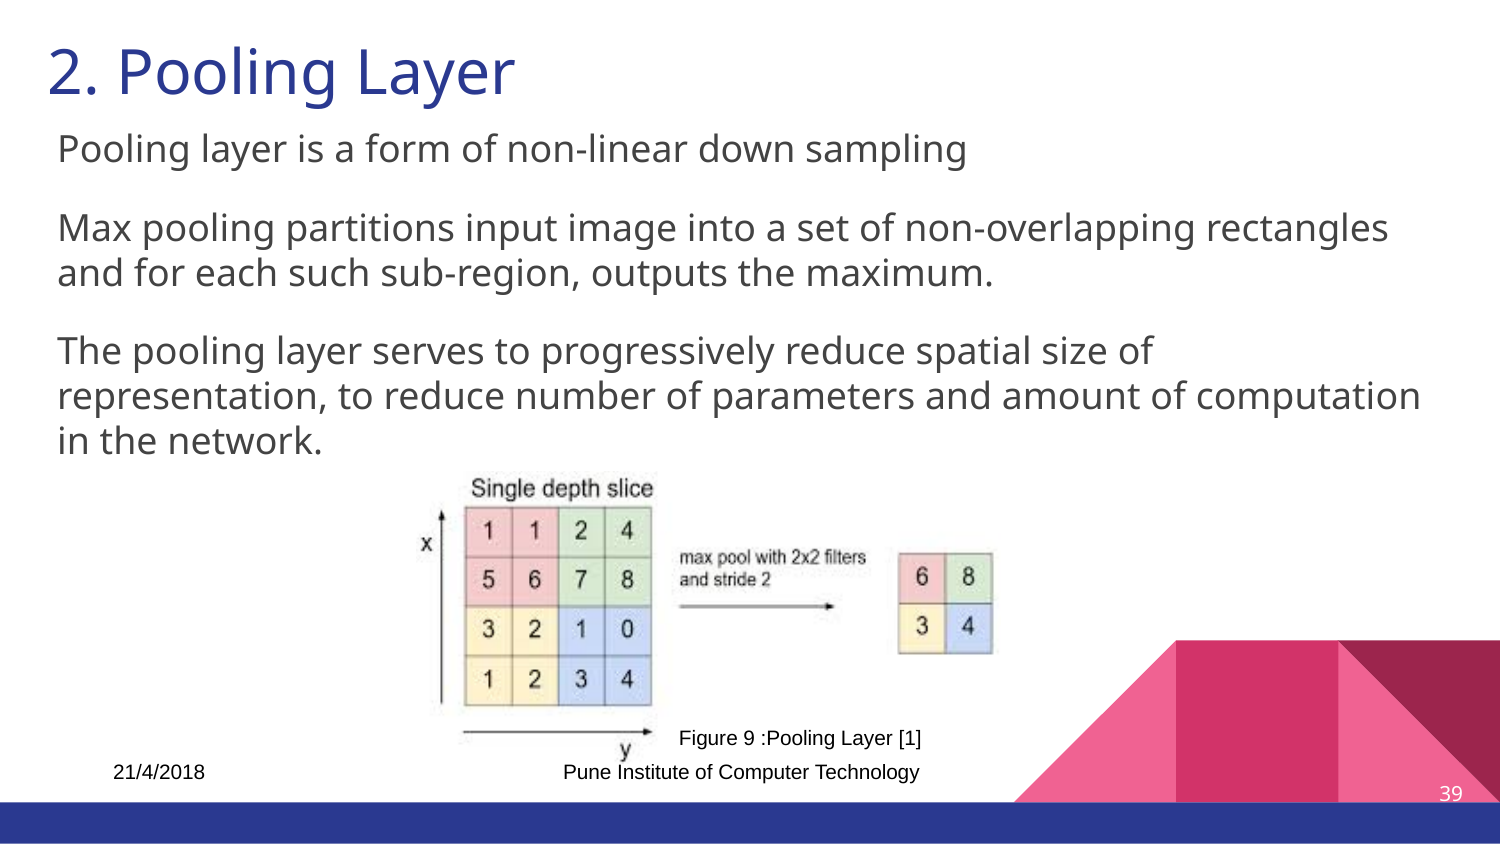

# 2. Pooling Layer
Pooling layer is a form of non-linear down sampling
Max pooling partitions input image into a set of non-overlapping rectangles and for each such sub-region, outputs the maximum.
The pooling layer serves to progressively reduce spatial size of representation, to reduce number of parameters and amount of computation in the network.
Figure 9 :Pooling Layer [1]